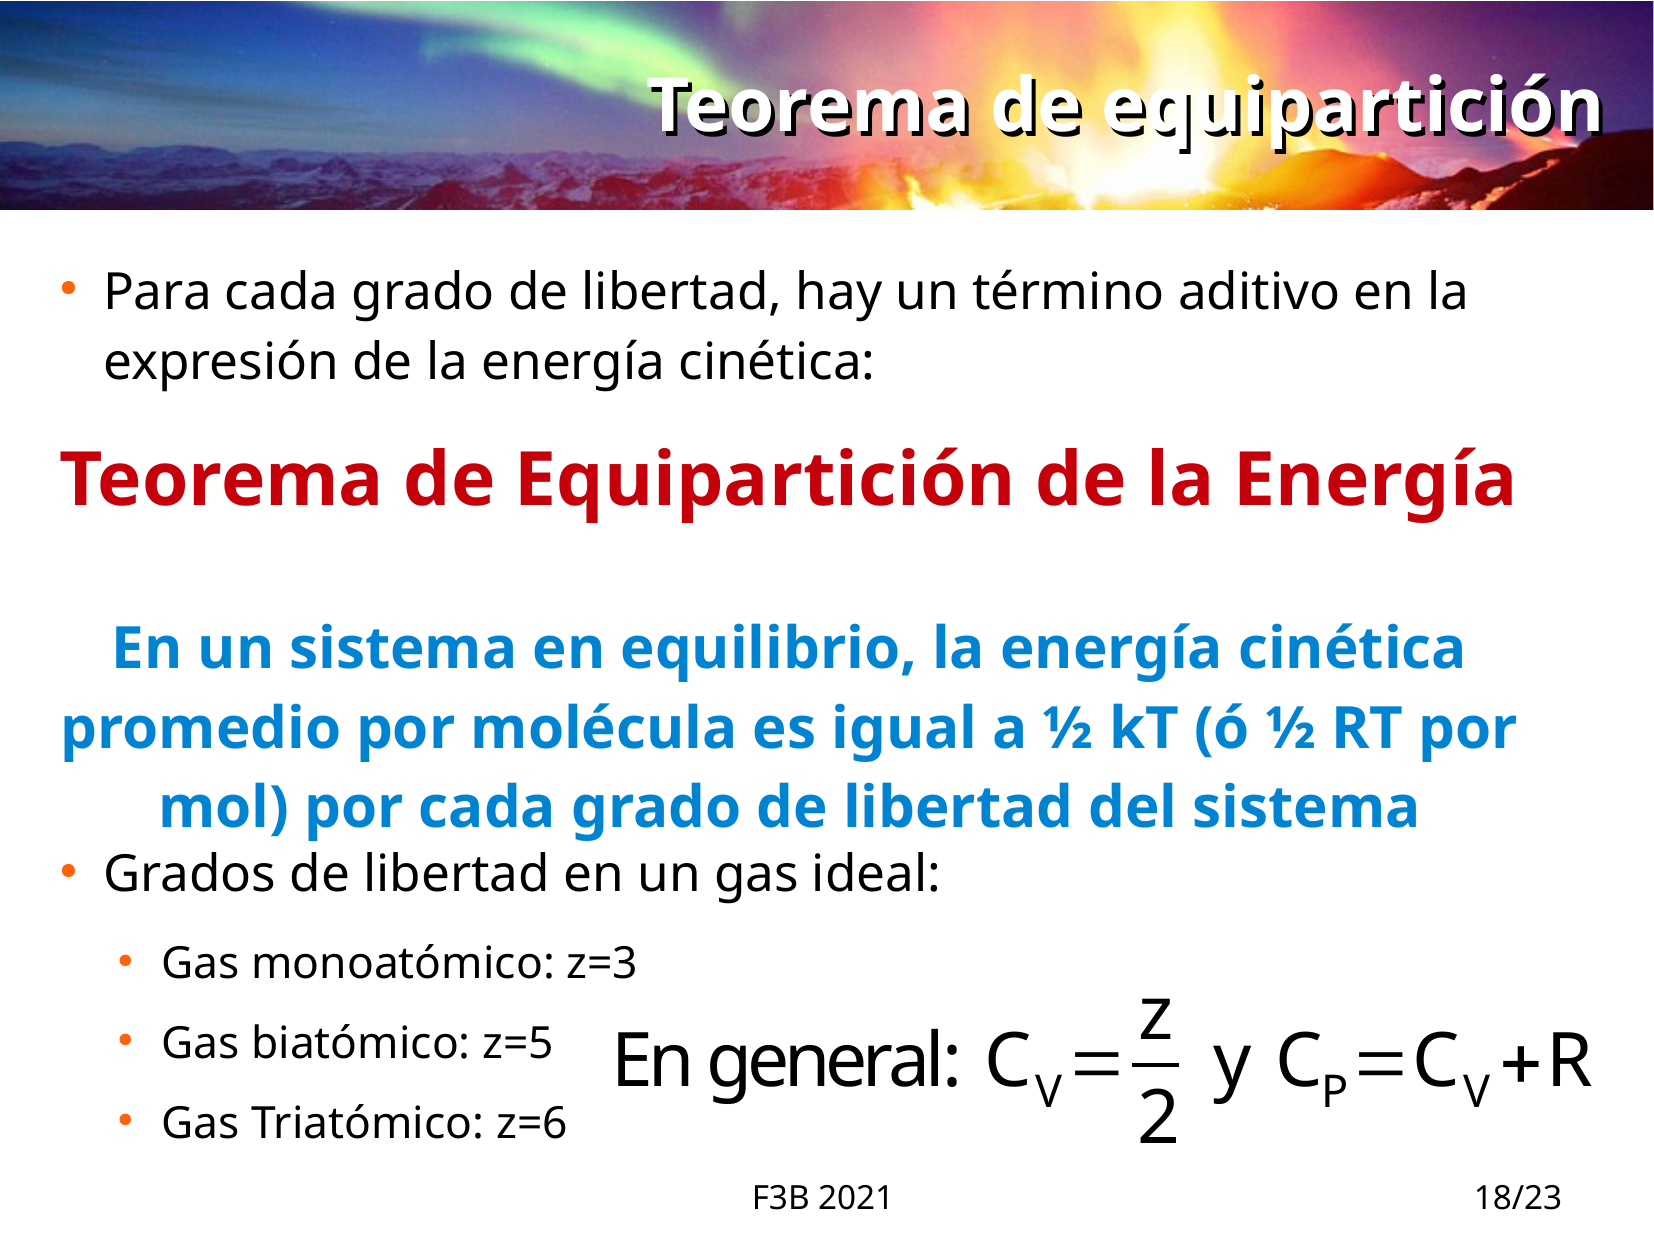

# Teorema de equipartición
Para cada grado de libertad, hay un término aditivo en la expresión de la energía cinética:
Grados de libertad en un gas ideal:
Gas monoatómico: z=3
Gas biatómico: z=5
Gas Triatómico: z=6
Teorema de Equipartición de la Energía
En un sistema en equilibrio, la energía cinética promedio por molécula es igual a ½ kT (ó ½ RT por mol) por cada grado de libertad del sistema
F3B 2021
18